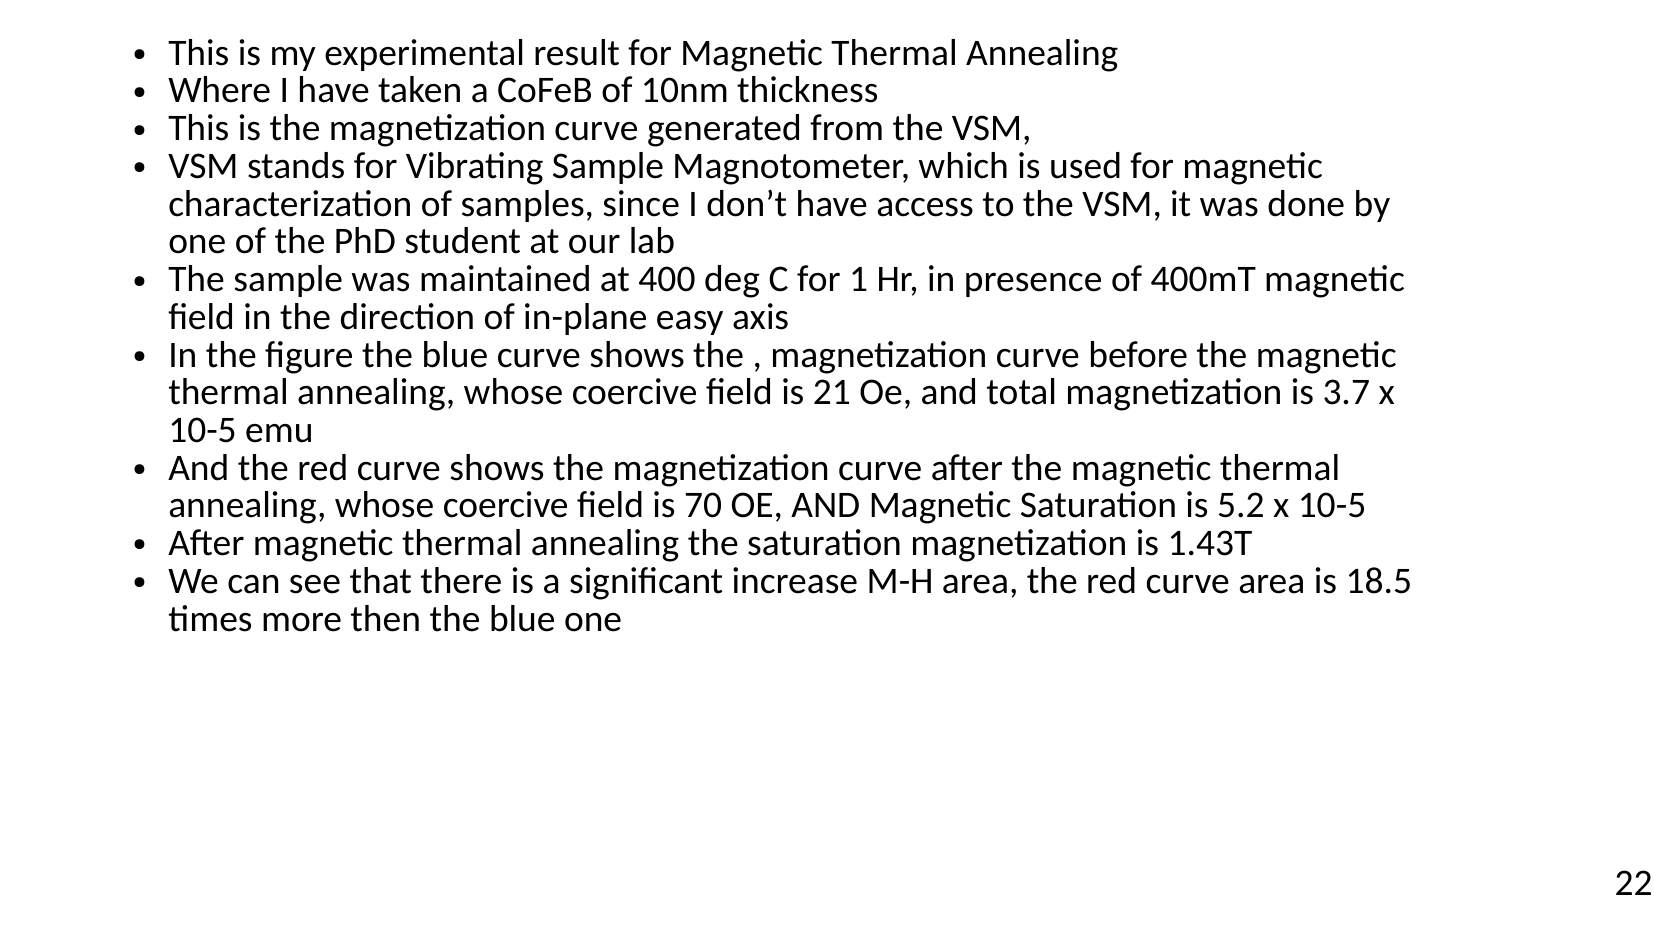

This is my experimental result for Magnetic Thermal Annealing
Where I have taken a CoFeB of 10nm thickness
This is the magnetization curve generated from the VSM,
VSM stands for Vibrating Sample Magnotometer, which is used for magnetic characterization of samples, since I don’t have access to the VSM, it was done by one of the PhD student at our lab
The sample was maintained at 400 deg C for 1 Hr, in presence of 400mT magnetic field in the direction of in-plane easy axis
In the figure the blue curve shows the , magnetization curve before the magnetic thermal annealing, whose coercive field is 21 Oe, and total magnetization is 3.7 x 10-5 emu
And the red curve shows the magnetization curve after the magnetic thermal annealing, whose coercive field is 70 OE, AND Magnetic Saturation is 5.2 x 10-5
After magnetic thermal annealing the saturation magnetization is 1.43T
We can see that there is a significant increase M-H area, the red curve area is 18.5 times more then the blue one